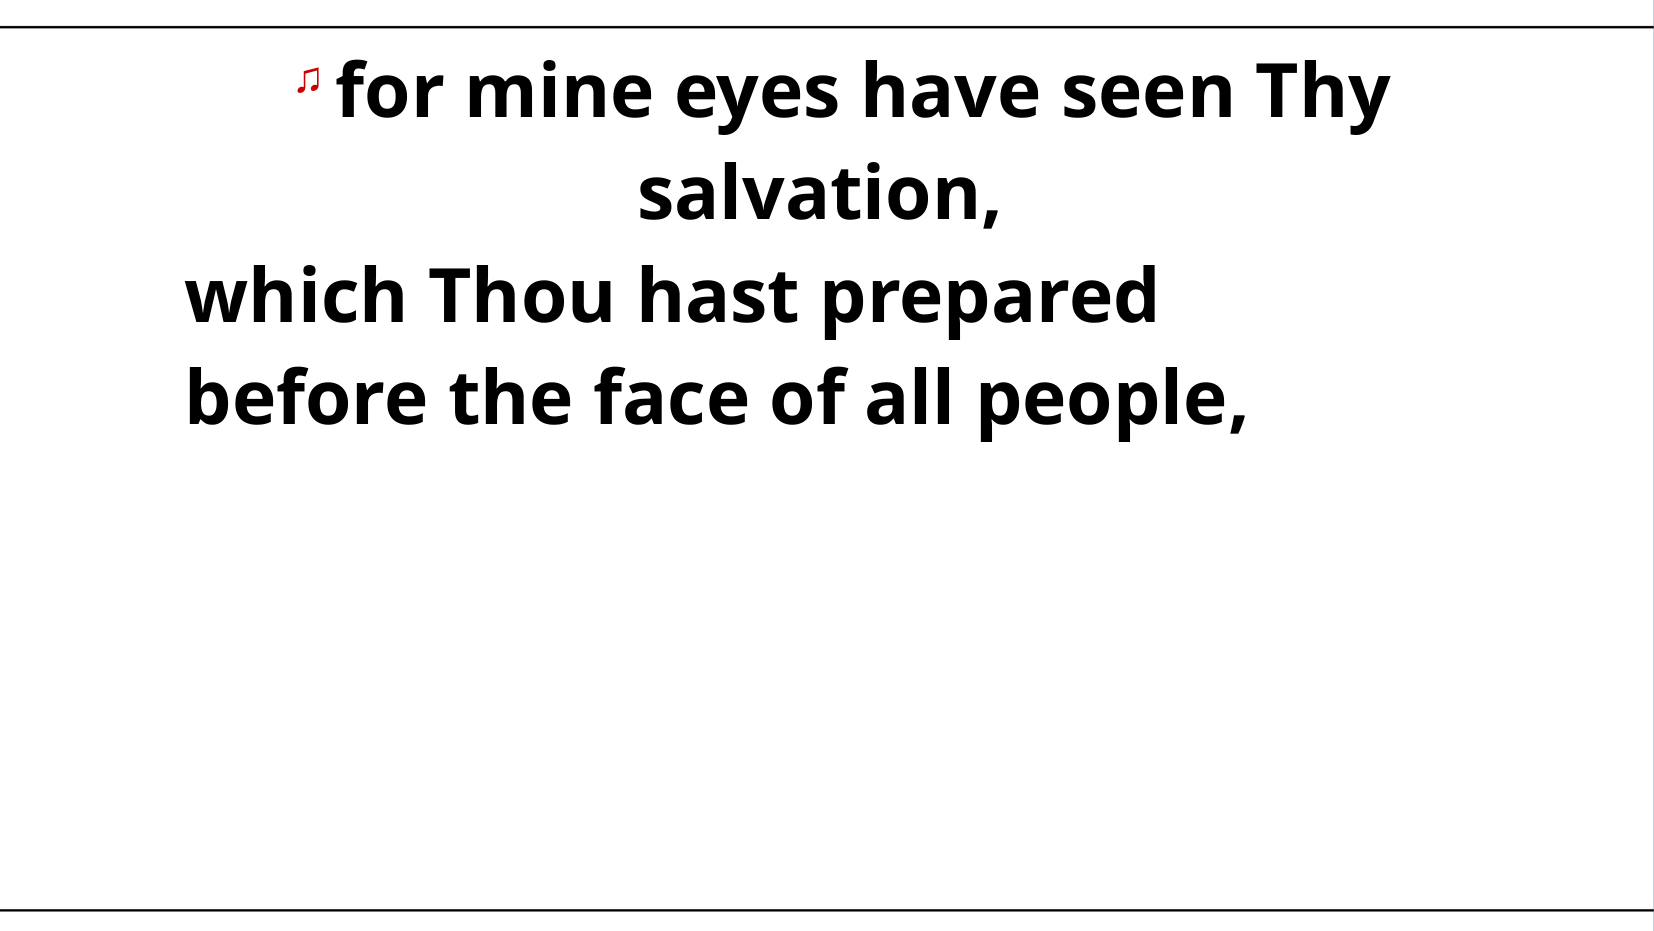

♫ for mine eyes have seen Thy salvation,
 which Thou hast prepared
 before the face of all people,